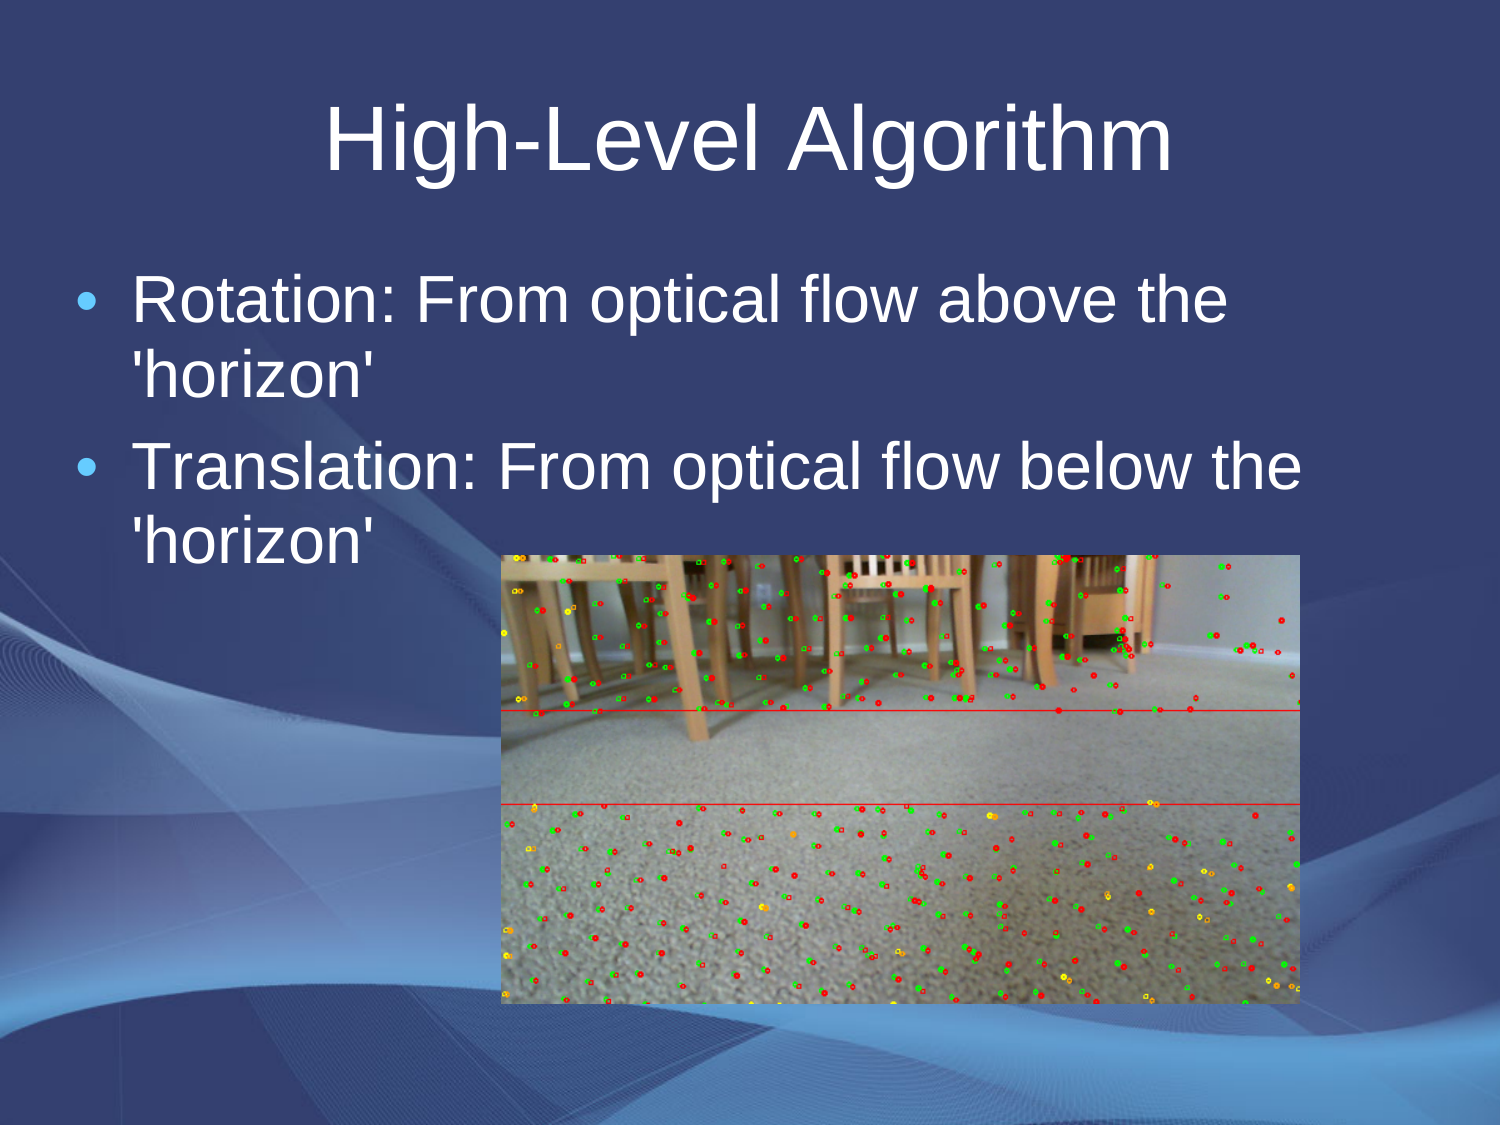

# High-Level Algorithm
Rotation: From optical flow above the 'horizon'
Translation: From optical flow below the 'horizon'